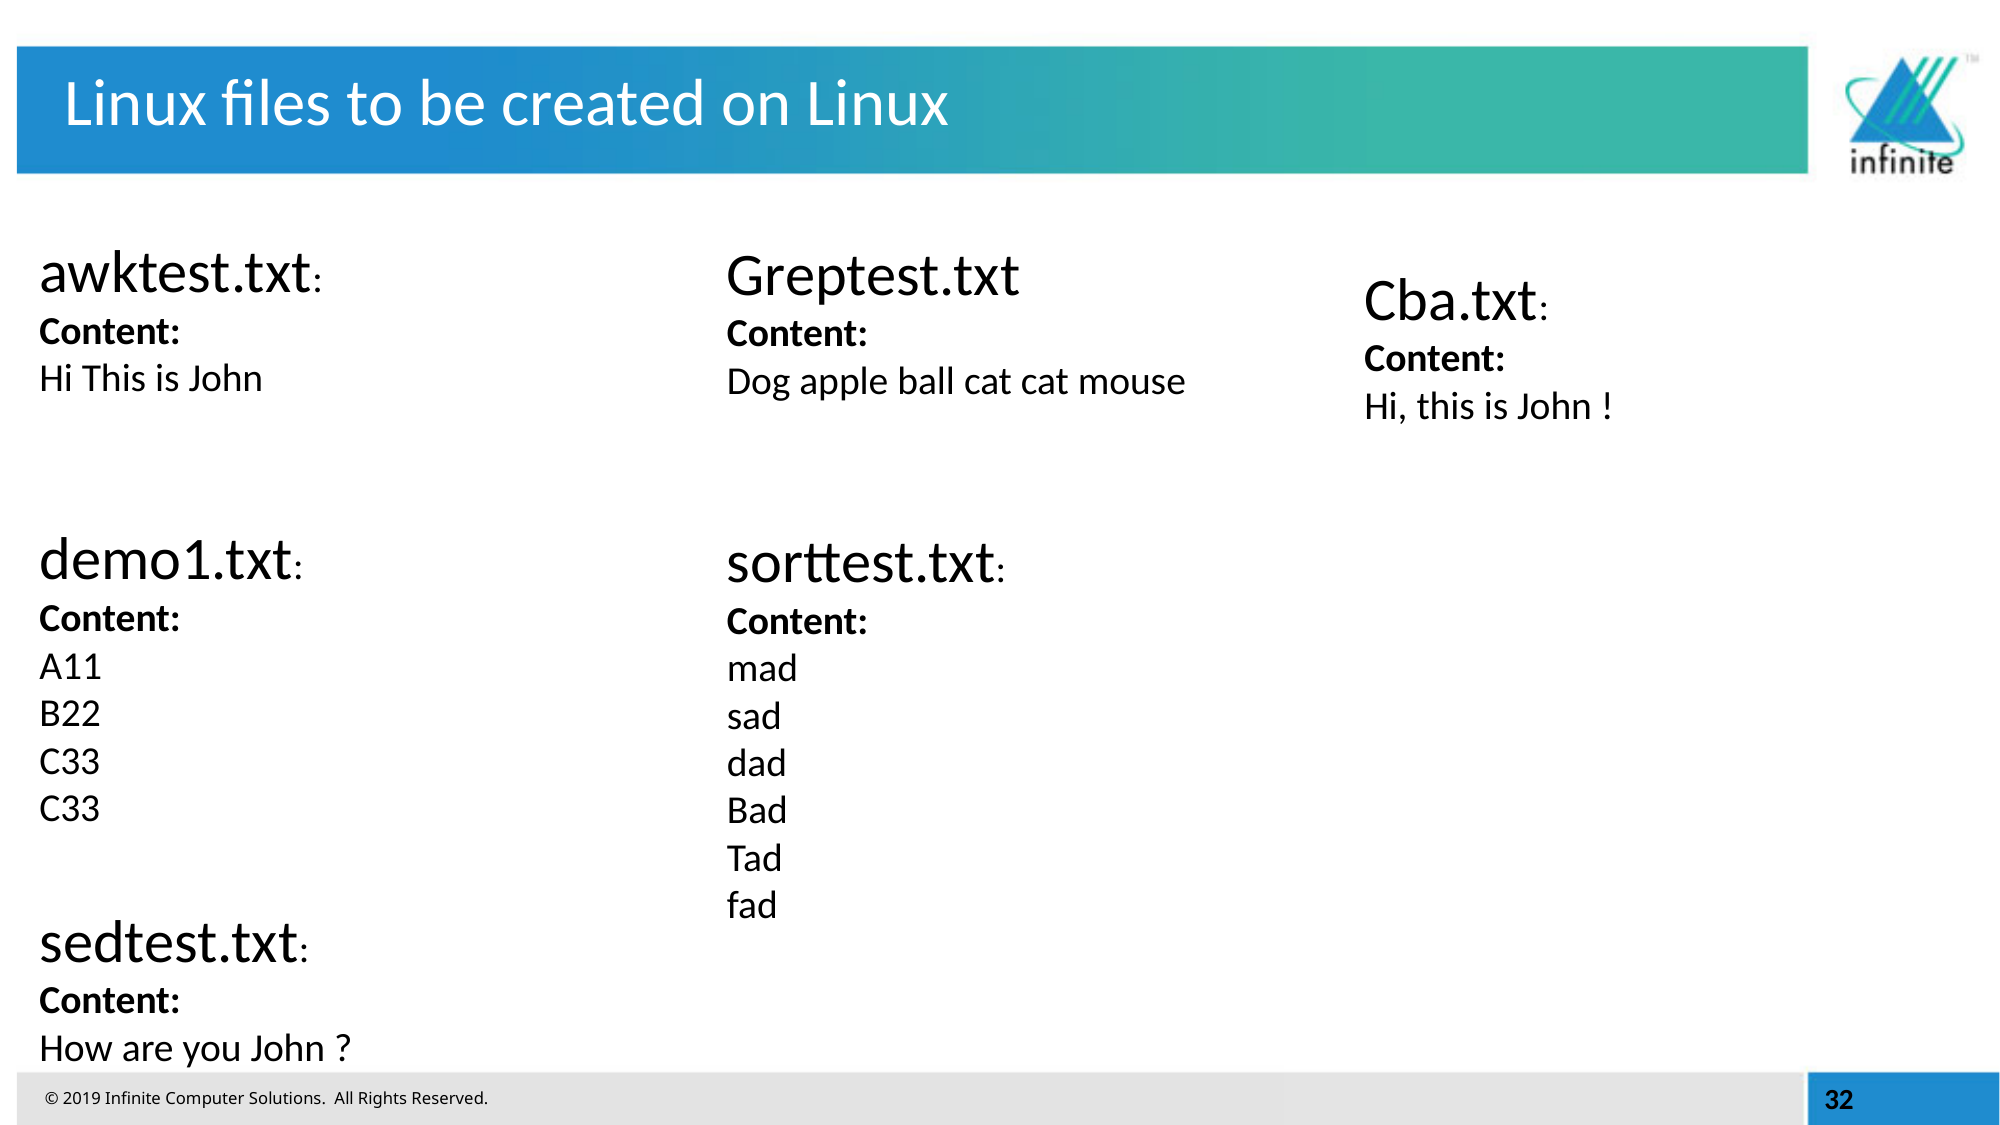

# Linux files to be created on Linux
awktest.txt:
Content:
Hi This is John
demo1.txt:
Content:
A11
B22
C33
C33
sedtest.txt:
Content:
How are you John ?
Greptest.txt
Content:
Dog apple ball cat cat mouse
sorttest.txt:
Content:
mad
sad
dad
Bad
Tad
fad
Cba.txt:
Content:
Hi, this is John !